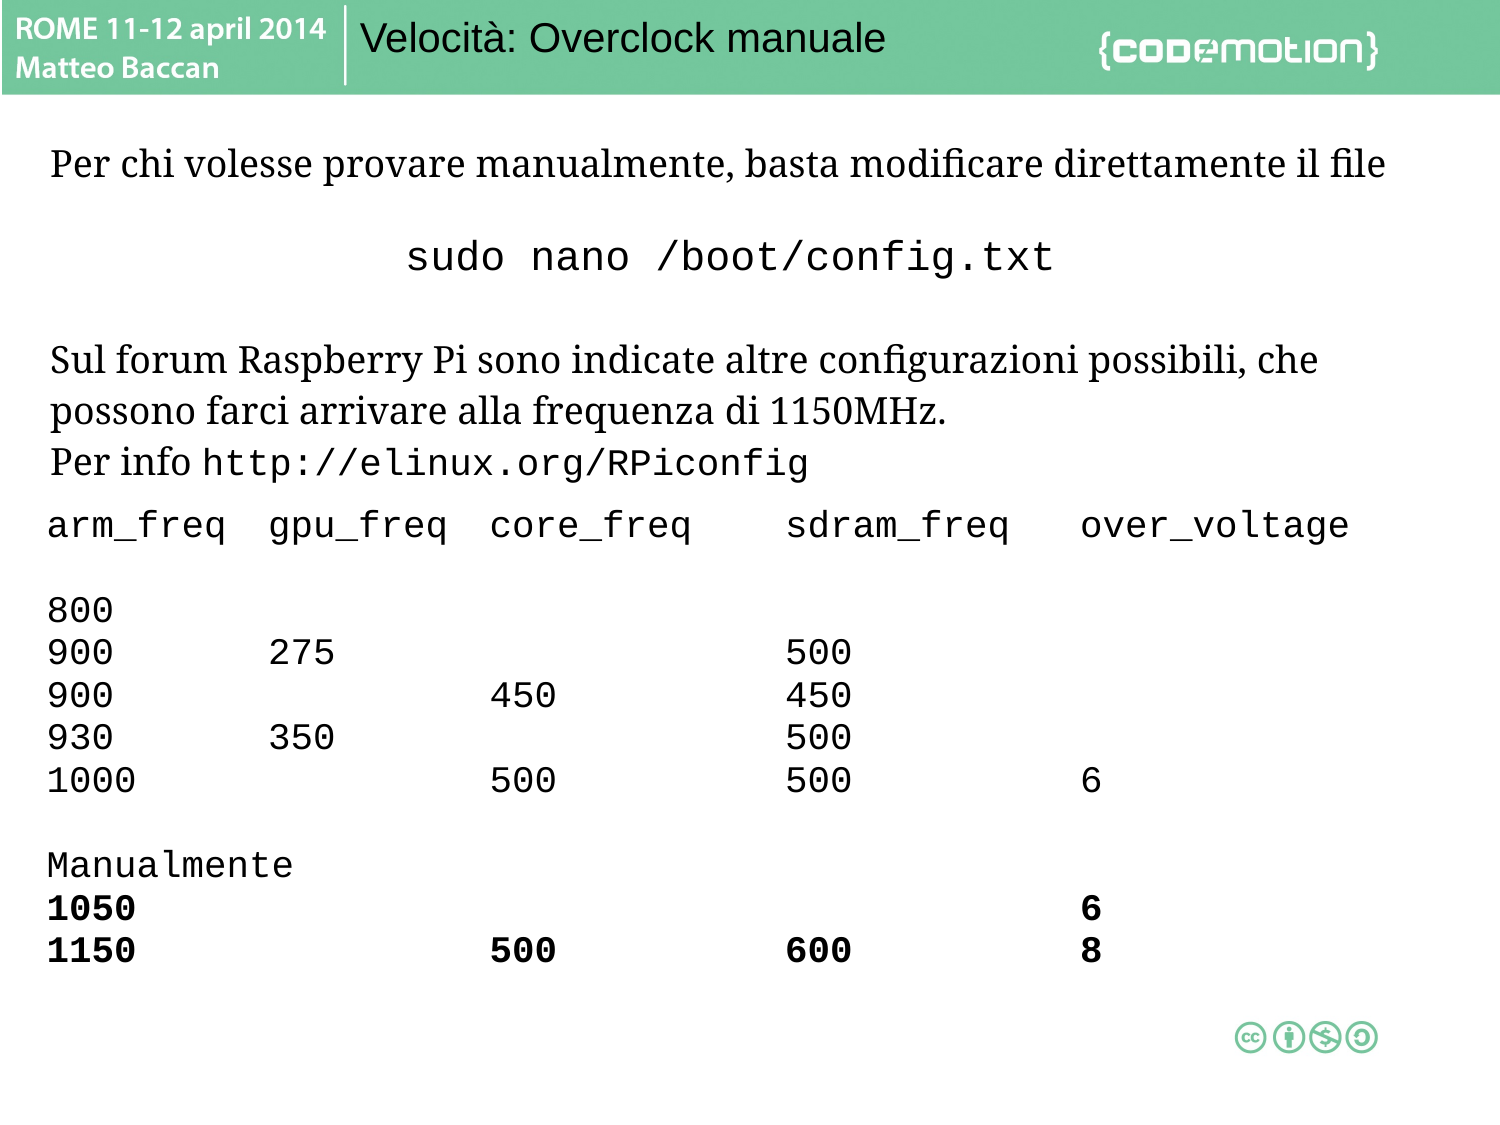

# Velocità: Overclock manuale
Per chi volesse provare manualmente, basta modificare direttamente il file
sudo nano /boot/config.txt
Sul forum Raspberry Pi sono indicate altre configurazioni possibili, che possono farci arrivare alla frequenza di 1150MHz.
Per info http://elinux.org/RPiconfig
arm_freq 	gpu_freq 	core_freq 	sdram_freq 	over_voltage
800
900 		275 						500
900 					450 			450
930 		350 						500
1000 					500 			500 			6
Manualmente
1050 													6
1150 					500 			600 			8